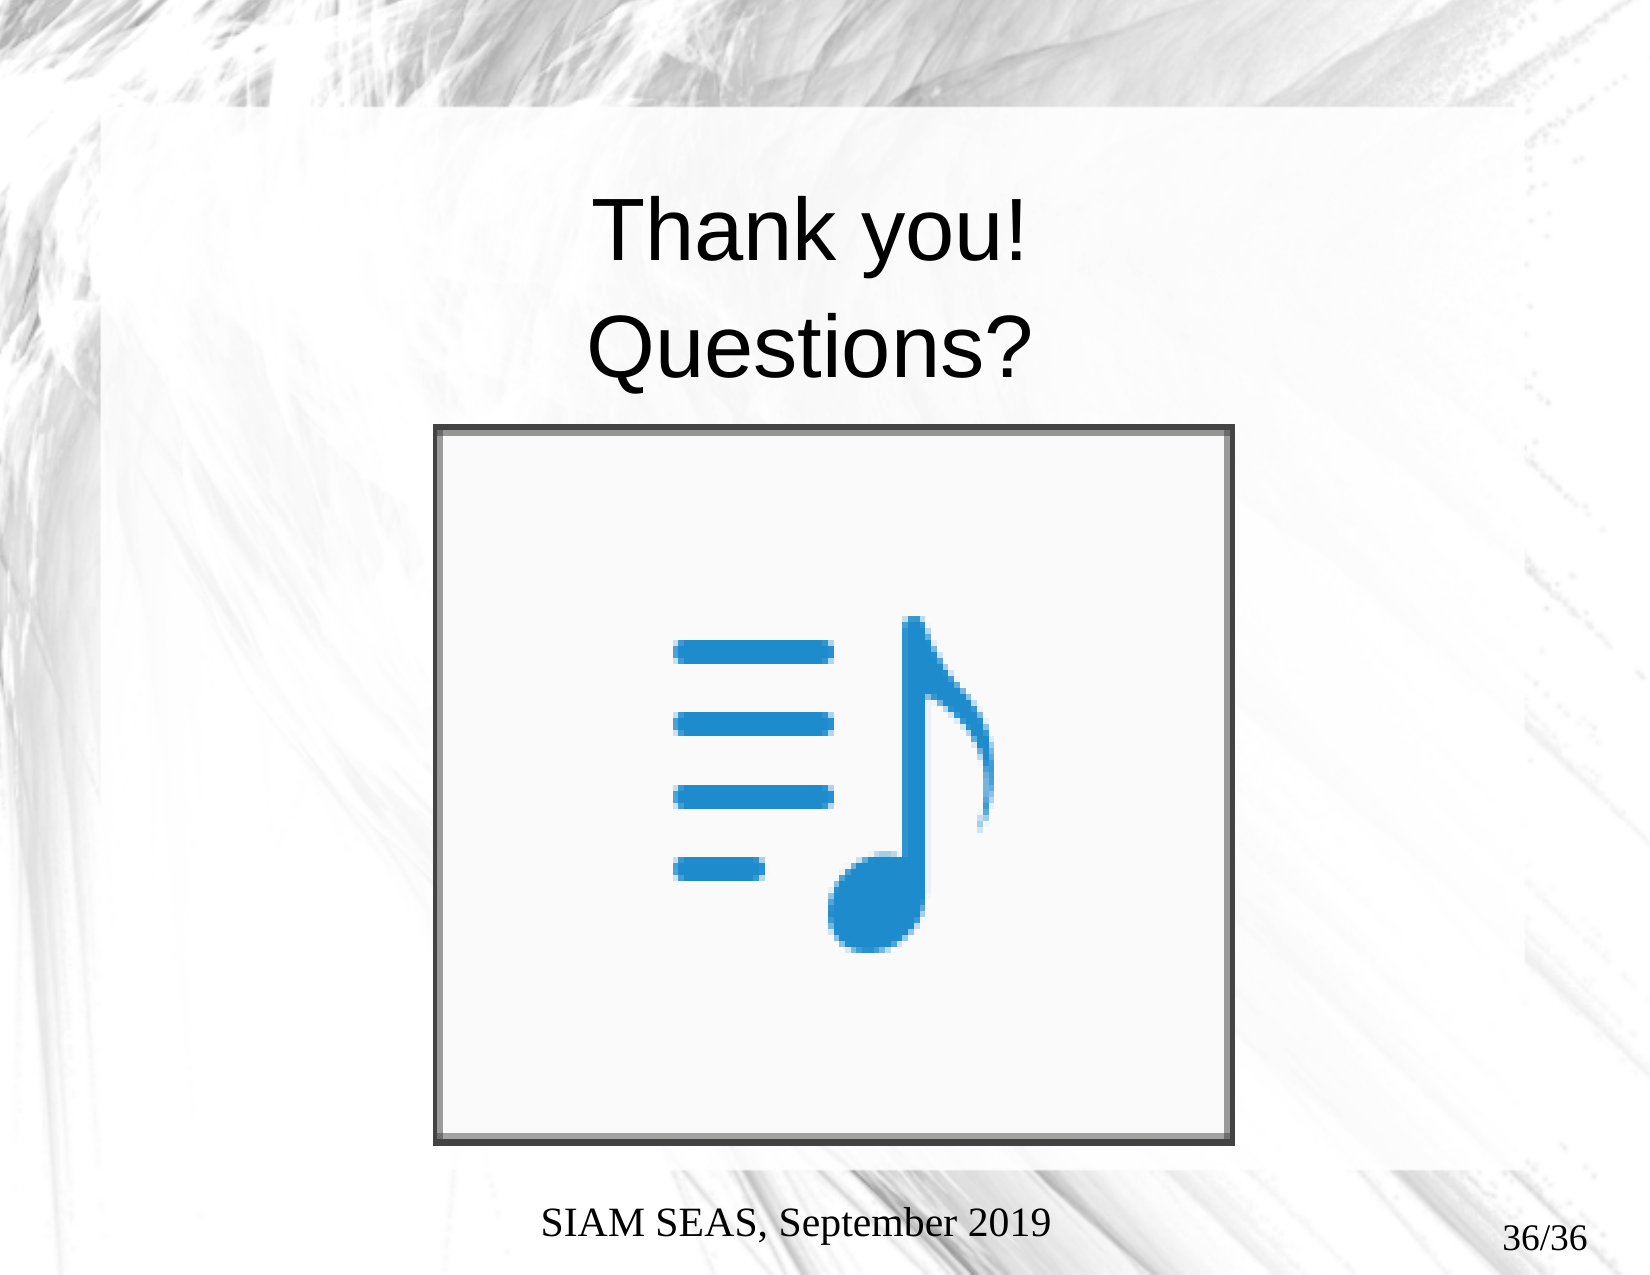

Thank you!
# Questions?
SIAM SEAS, September 2019
36